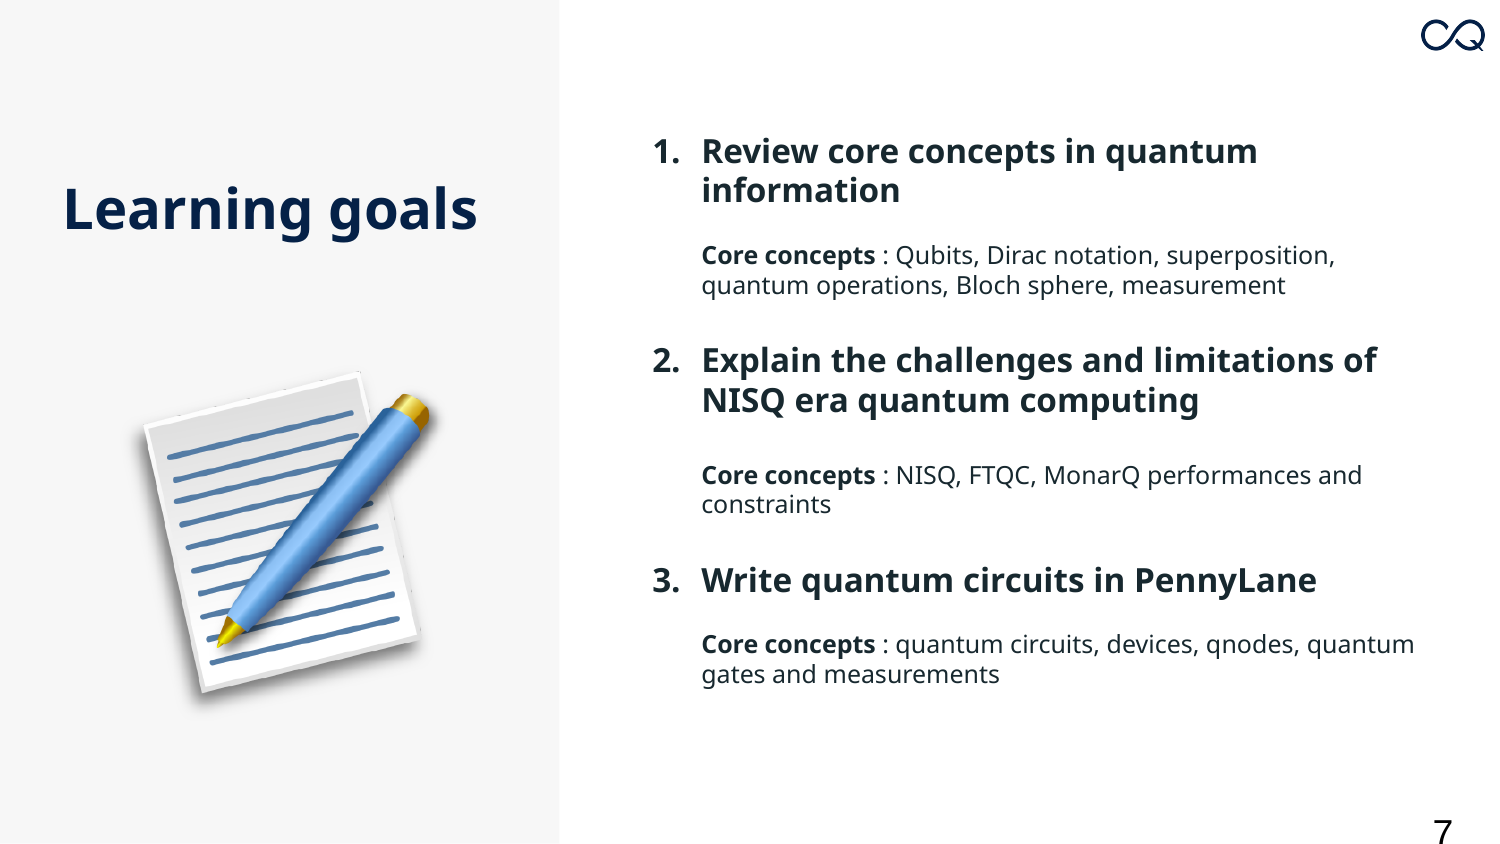

Review core concepts in quantum information
Core concepts : Qubits, Dirac notation, superposition, quantum operations, Bloch sphere, measurement
Explain the challenges and limitations of NISQ era quantum computing
Core concepts : NISQ, FTQC, MonarQ performances and constraints
Write quantum circuits in PennyLane
Core concepts : quantum circuits, devices, qnodes, quantum gates and measurements
# Learning goals